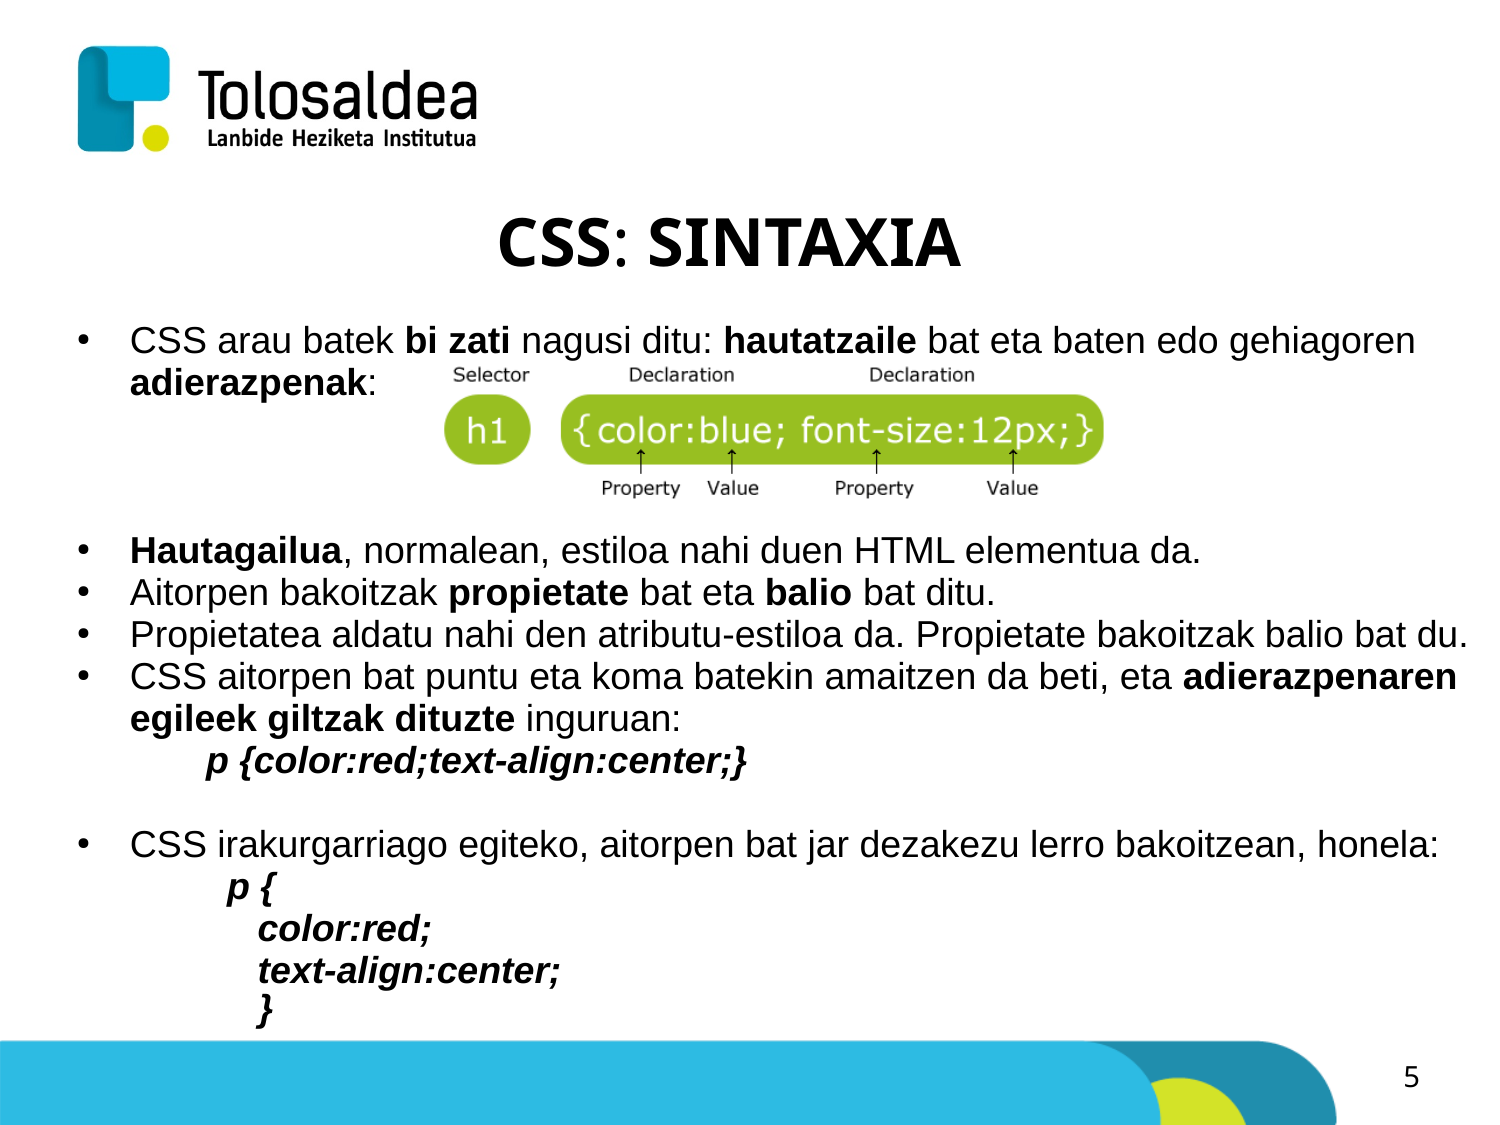

# CSS: SINTAXIA
CSS arau batek bi zati nagusi ditu: hautatzaile bat eta baten edo gehiagoren adierazpenak:
Hautagailua, normalean, estiloa nahi duen HTML elementua da.
Aitorpen bakoitzak propietate bat eta balio bat ditu.
Propietatea aldatu nahi den atributu-estiloa da. Propietate bakoitzak balio bat du.
CSS aitorpen bat puntu eta koma batekin amaitzen da beti, eta adierazpenaren egileek giltzak dituzte inguruan:
 p {color:red;text-align:center;}
CSS irakurgarriago egiteko, aitorpen bat jar dezakezu lerro bakoitzean, honela:
 p {
 color:red;
 text-align:center;
 }